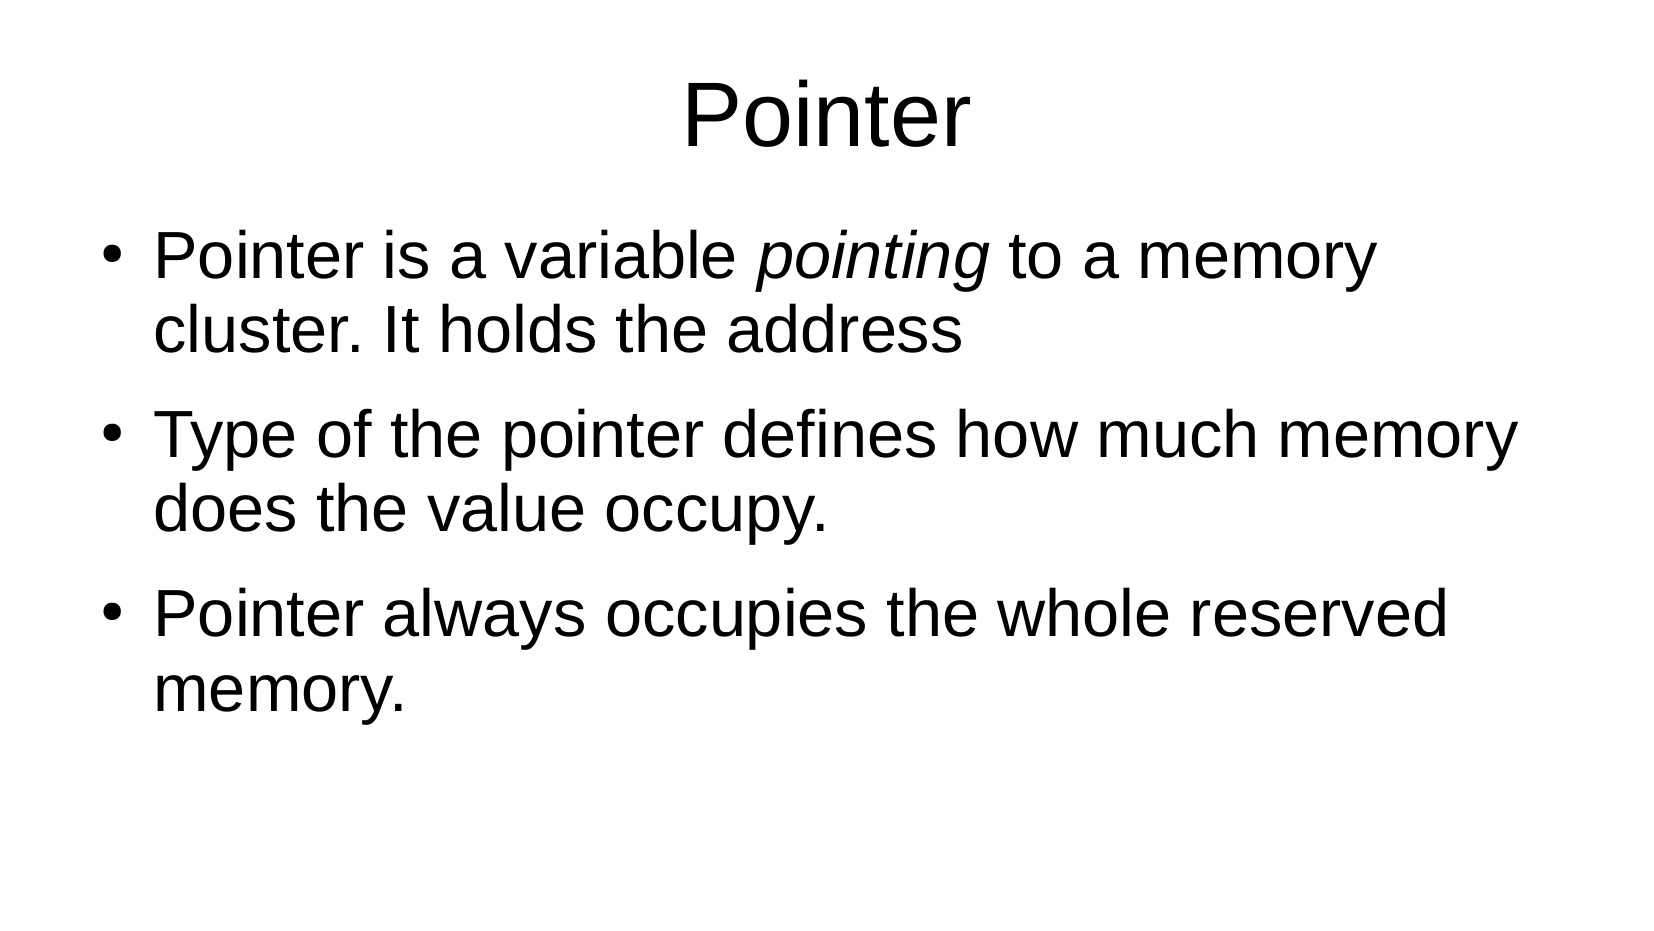

# Pointer
Pointer is a variable pointing to a memory cluster. It holds the address
Type of the pointer defines how much memory does the value occupy.
Pointer always occupies the whole reserved memory.